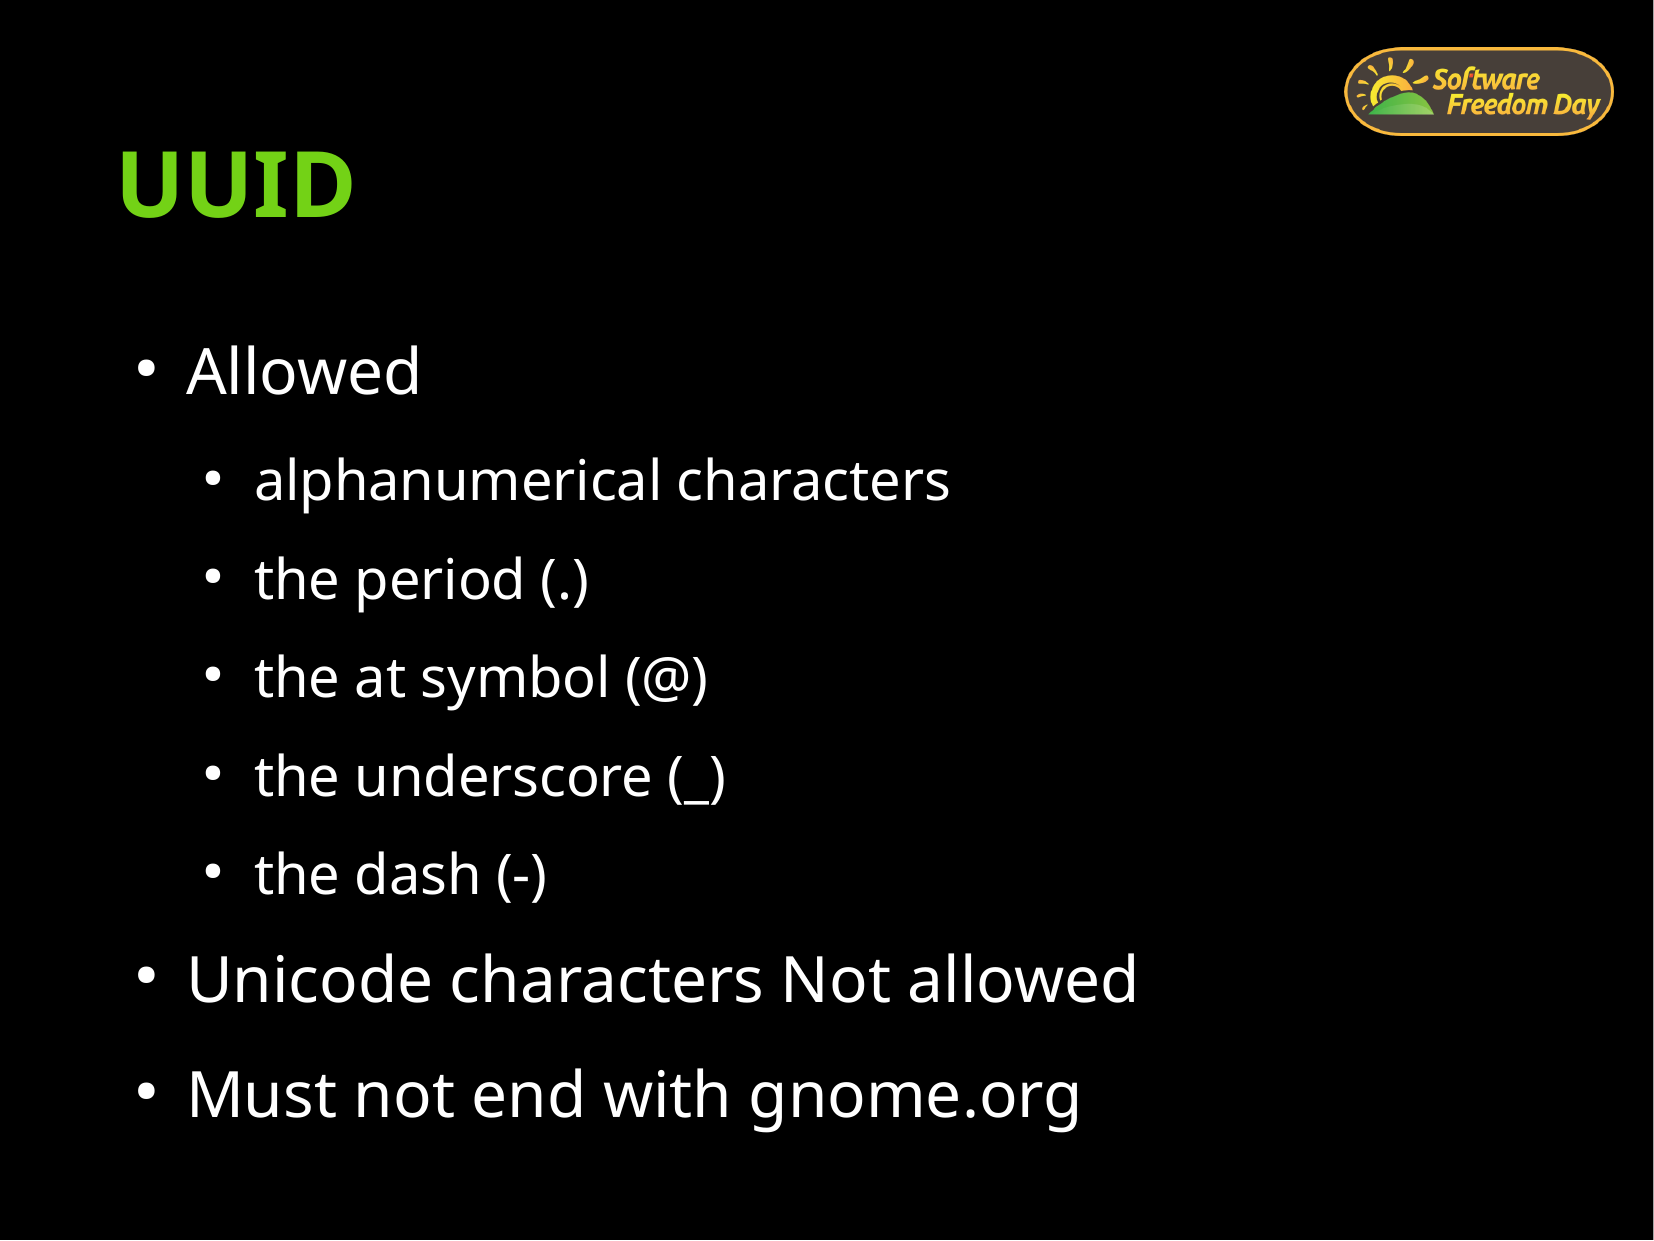

# UUID
Allowed
alphanumerical characters
the period (.)
the at symbol (@)
the underscore (_)
the dash (-)
Unicode characters Not allowed
Must not end with gnome.org